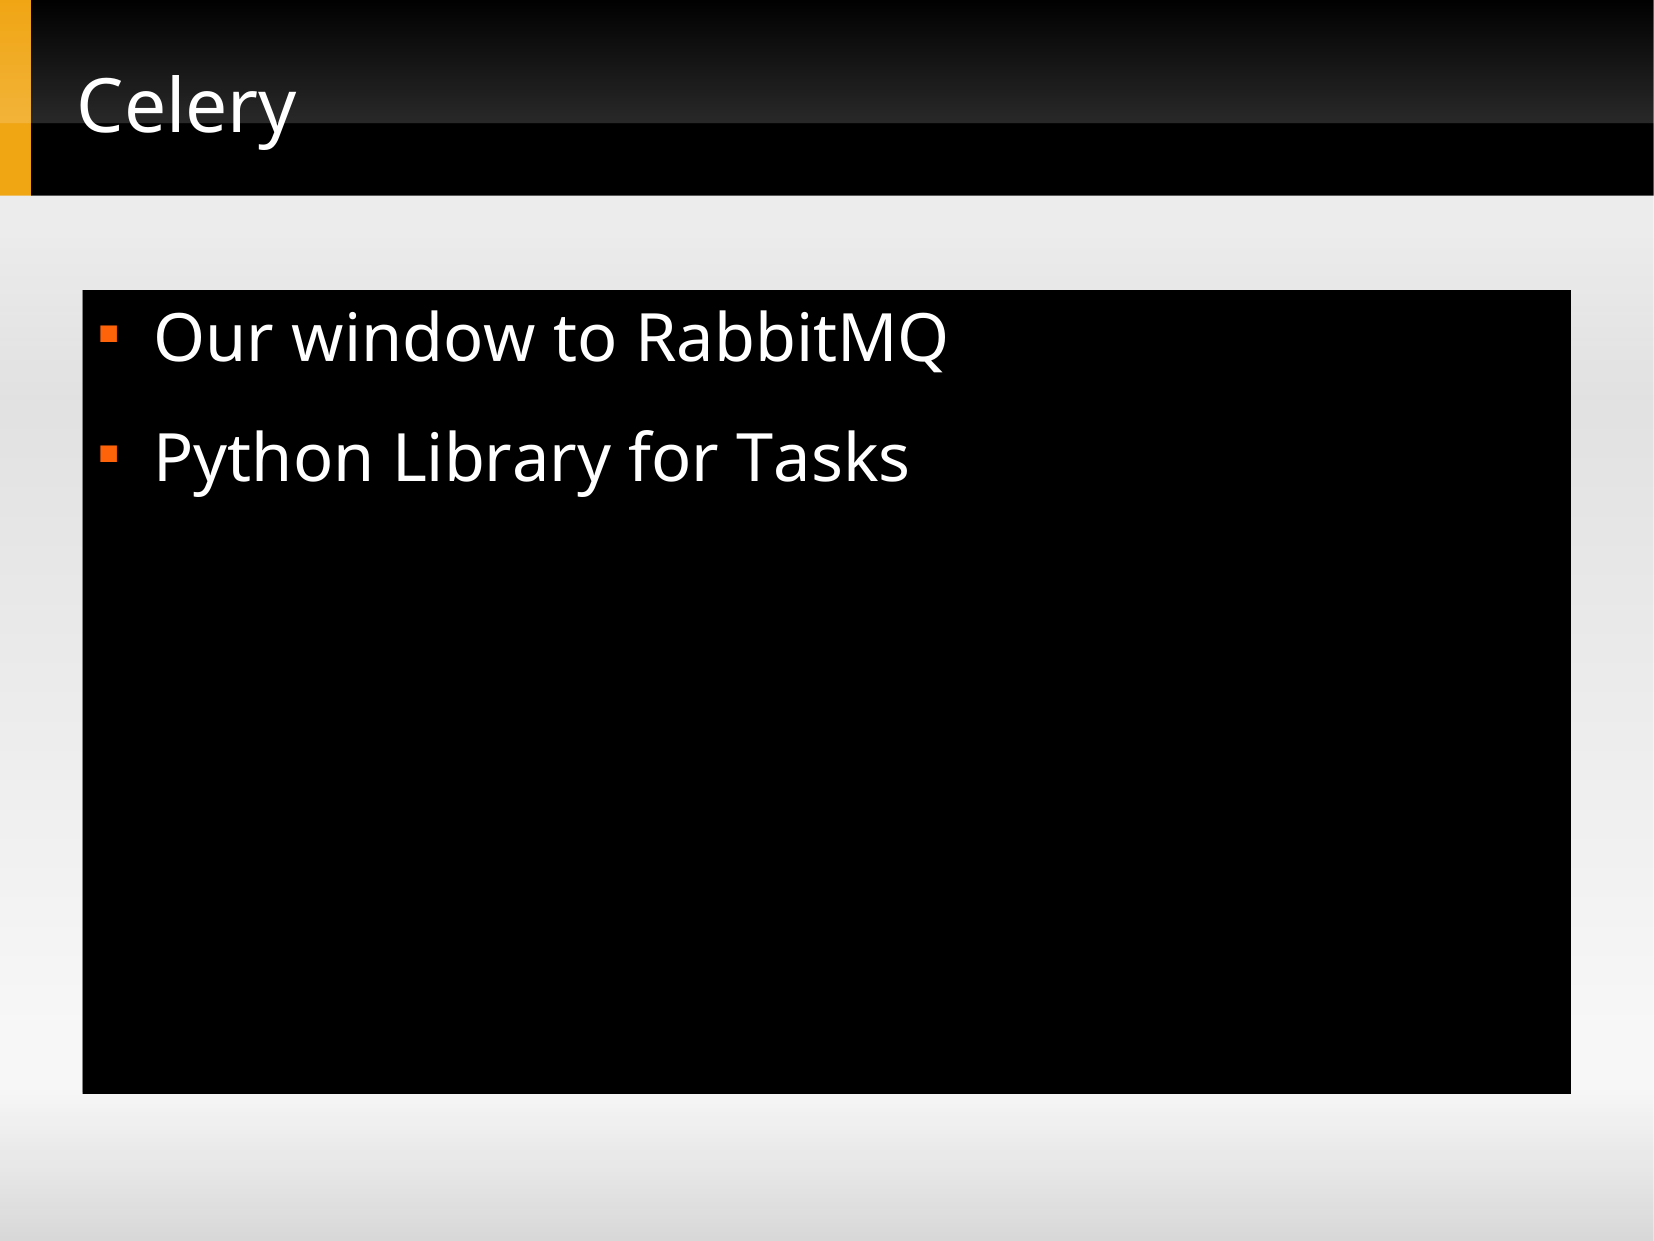

# Celery
Our window to RabbitMQ
Python Library for Tasks